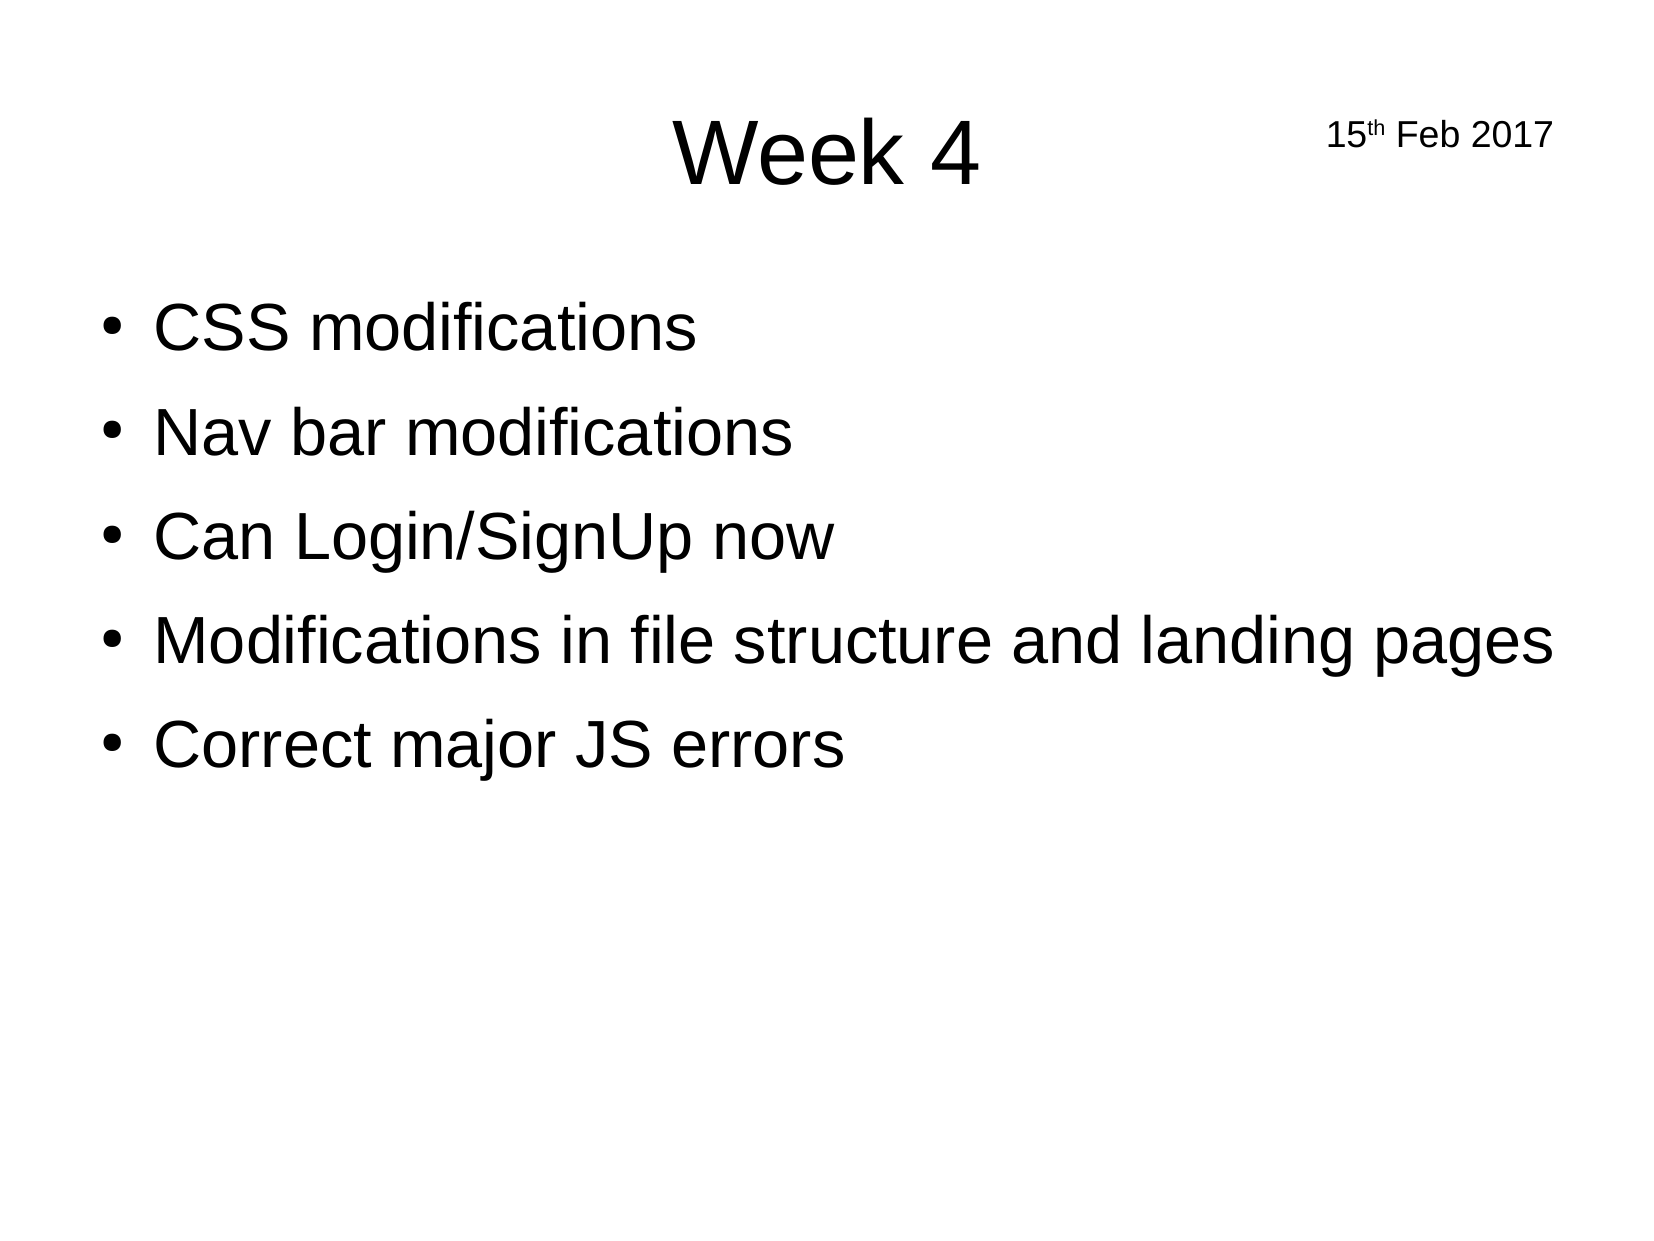

# Week 4
15th Feb 2017
CSS modifications
Nav bar modifications
Can Login/SignUp now
Modifications in file structure and landing pages
Correct major JS errors